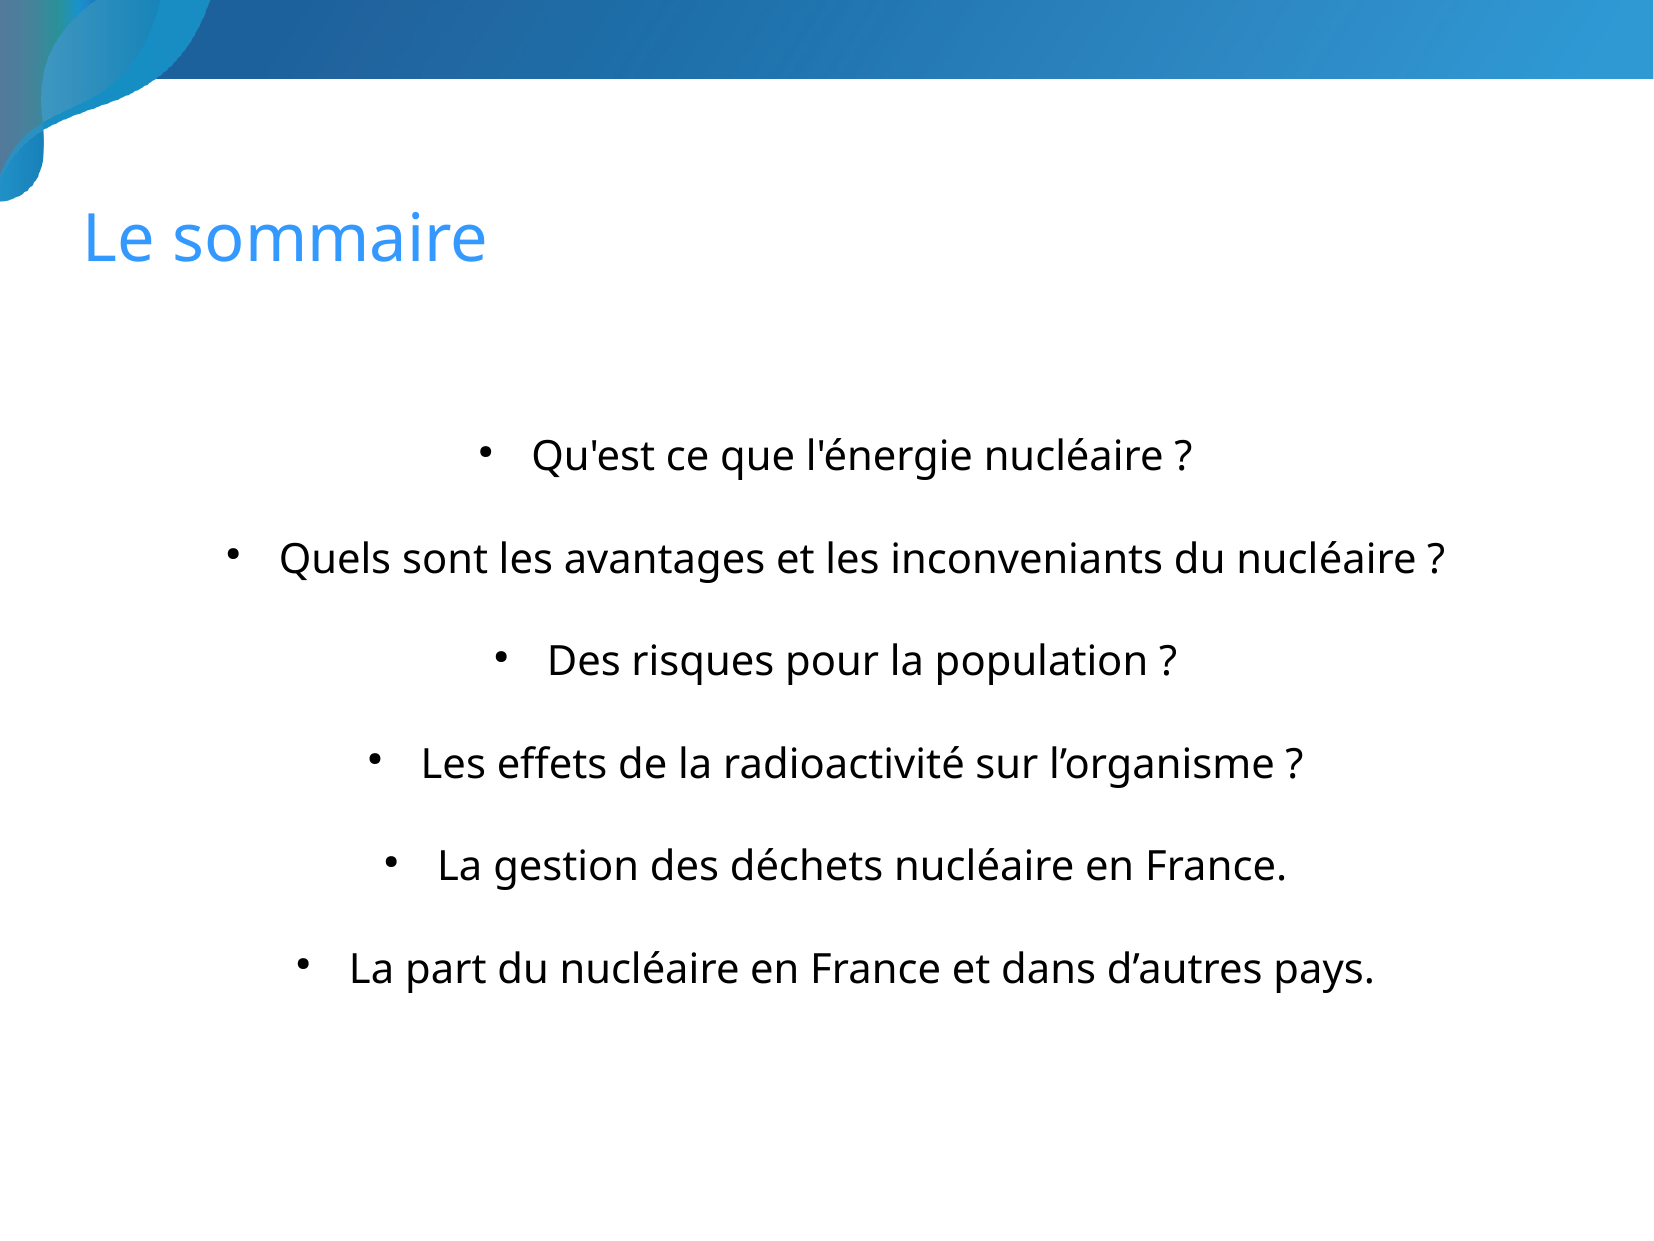

# Le sommaire
Qu'est ce que l'énergie nucléaire ?
Quels sont les avantages et les inconveniants du nucléaire ?
Des risques pour la population ?
Les effets de la radioactivité sur l’organisme ?
La gestion des déchets nucléaire en France.
La part du nucléaire en France et dans d’autres pays.